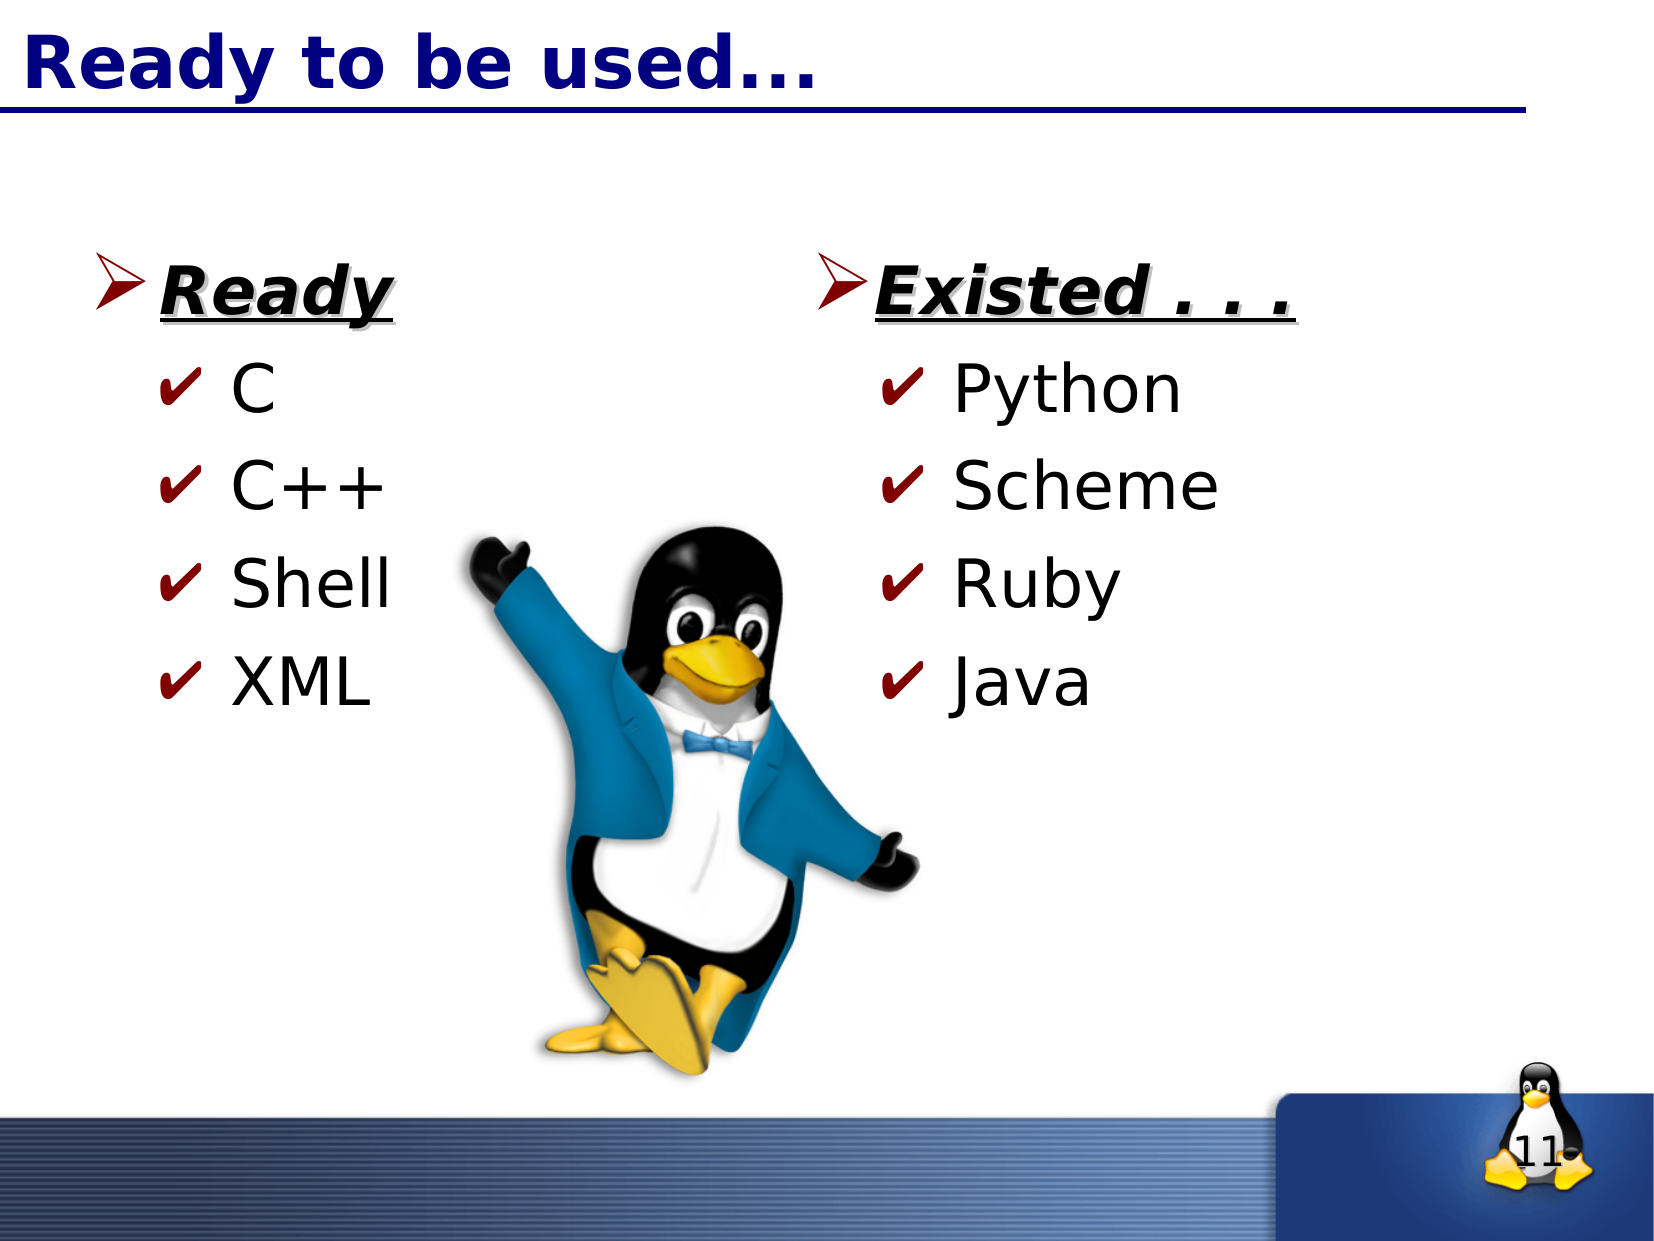

Ready to be used...
# Ready
C
C++
Shell
XML
Existed . . .
Python
Scheme
Ruby
Java